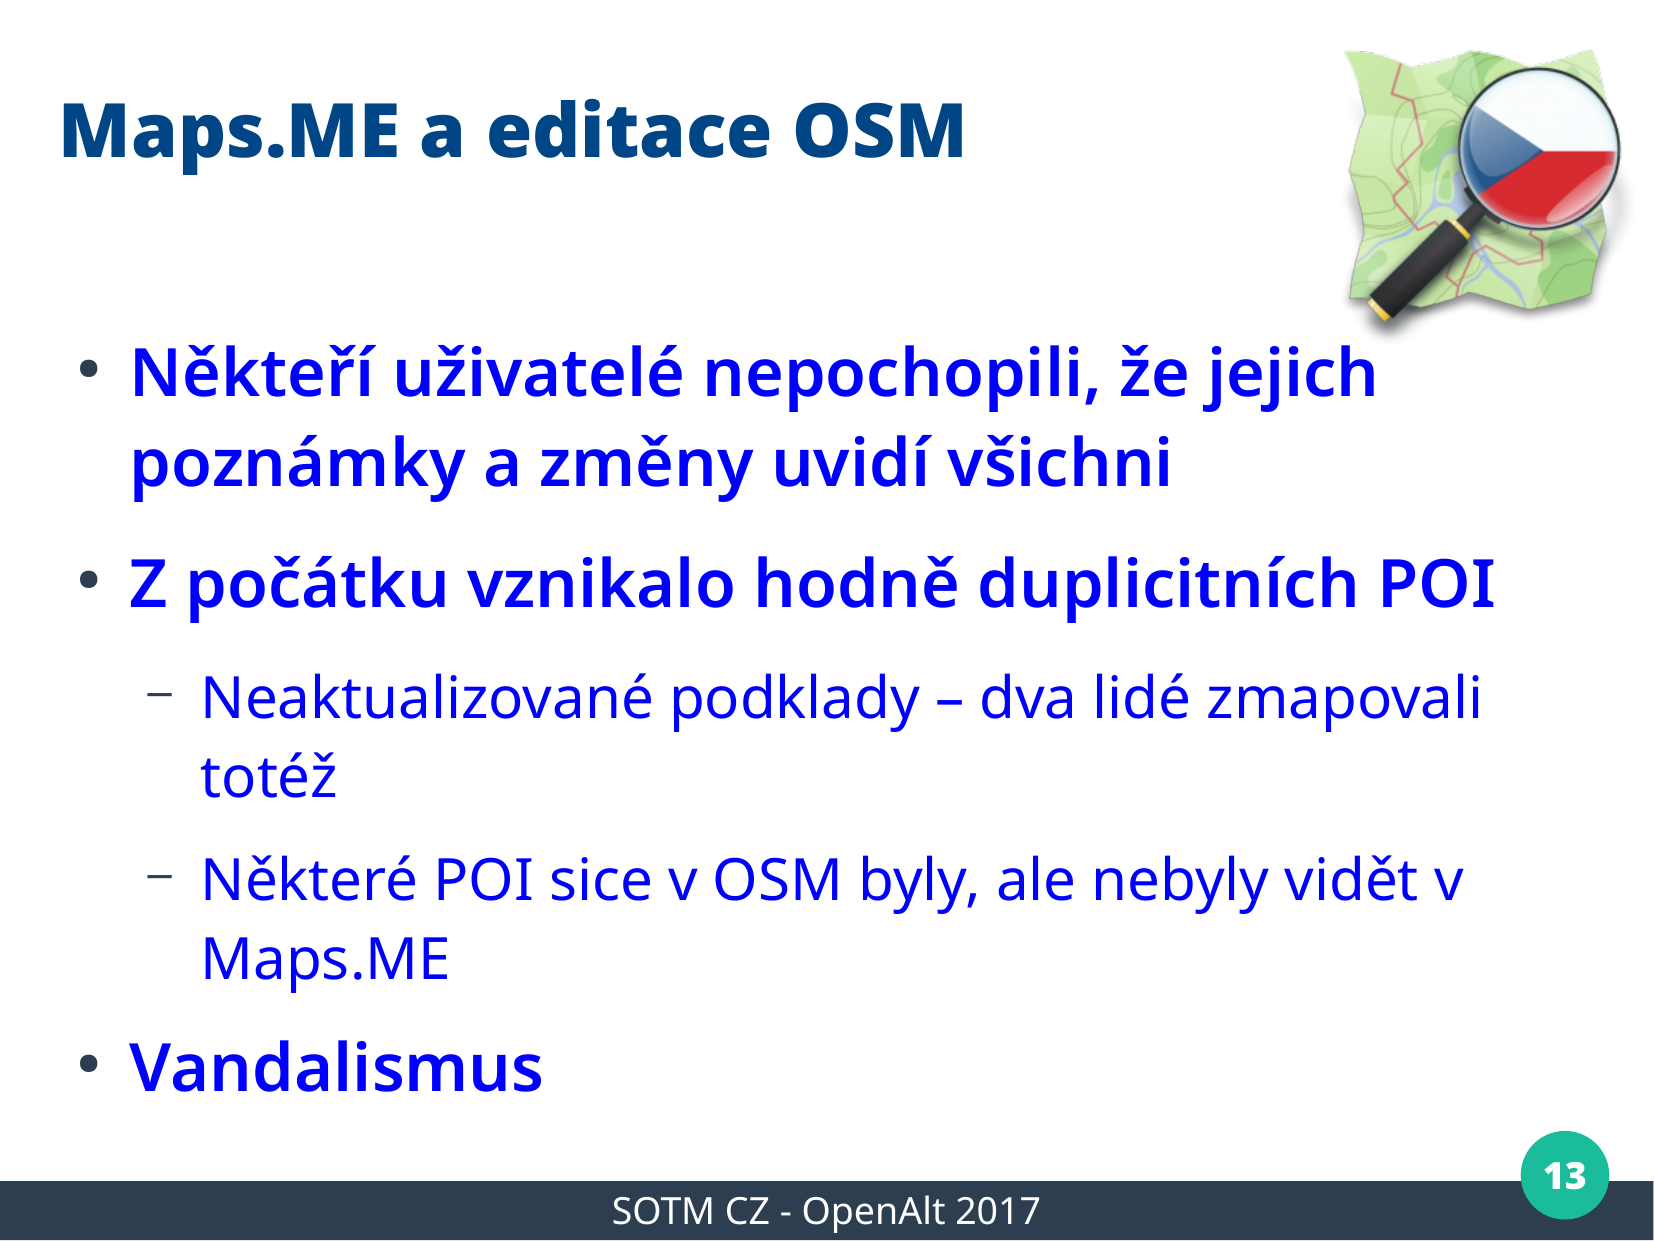

# Maps.ME a editace OSM
Někteří uživatelé nepochopili, že jejich poznámky a změny uvidí všichni
Z počátku vznikalo hodně duplicitních POI
Neaktualizované podklady – dva lidé zmapovali totéž
Některé POI sice v OSM byly, ale nebyly vidět v Maps.ME
Vandalismus
13
SOTM CZ - OpenAlt 2017